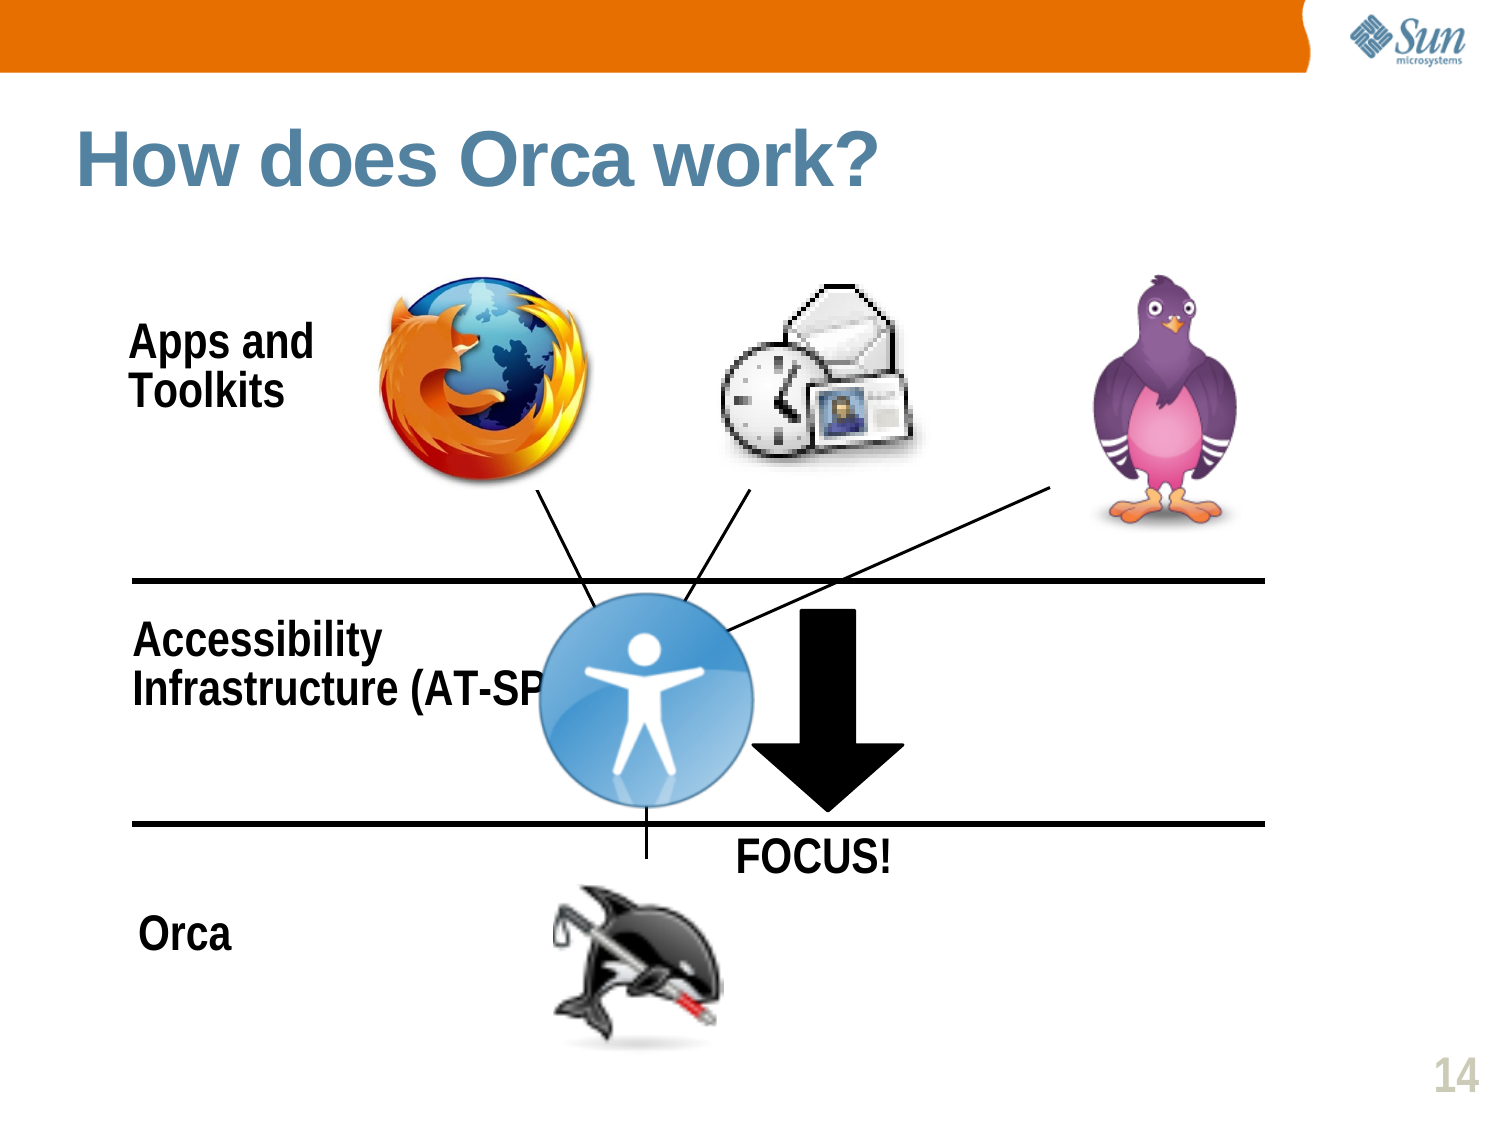

# How does Orca work?
Apps and Toolkits
Accessibility Infrastructure (AT-SPI)
FOCUS!
Orca